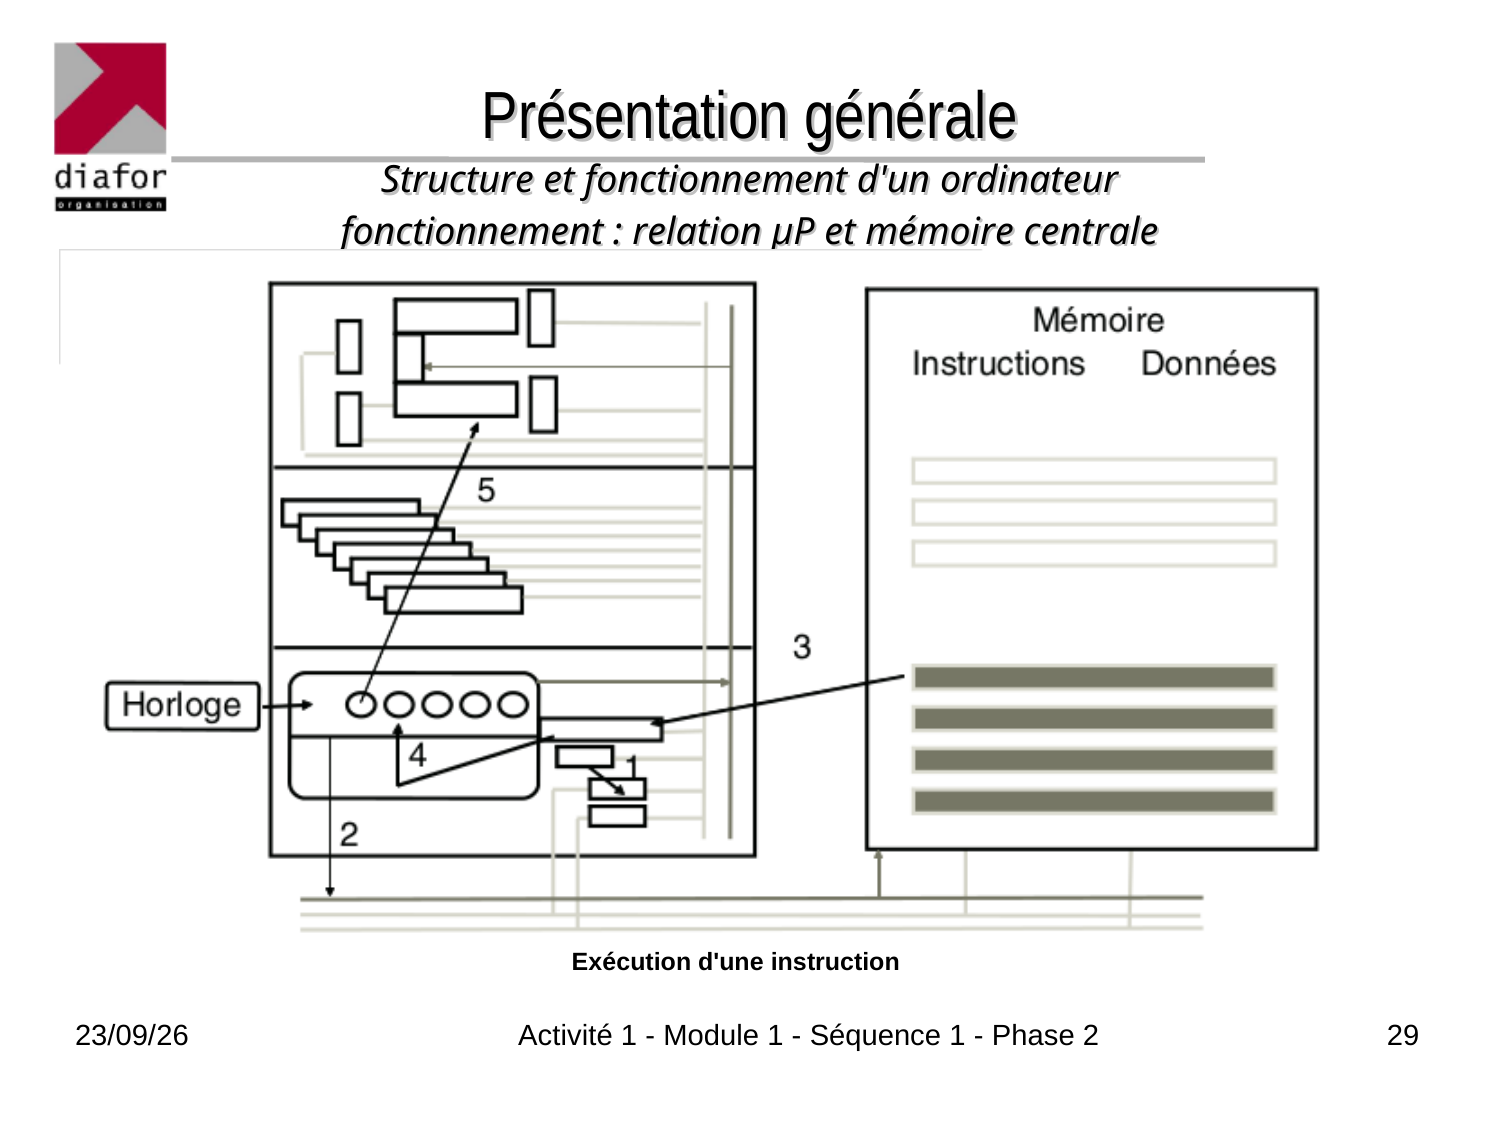

# Présentation générale Structure et fonctionnement d'un ordinateur fonctionnement : relation µP et mémoire centrale
Exécution d'une instruction
Activité 1 - Module 1 - Séquence 1 - Phase 2
29